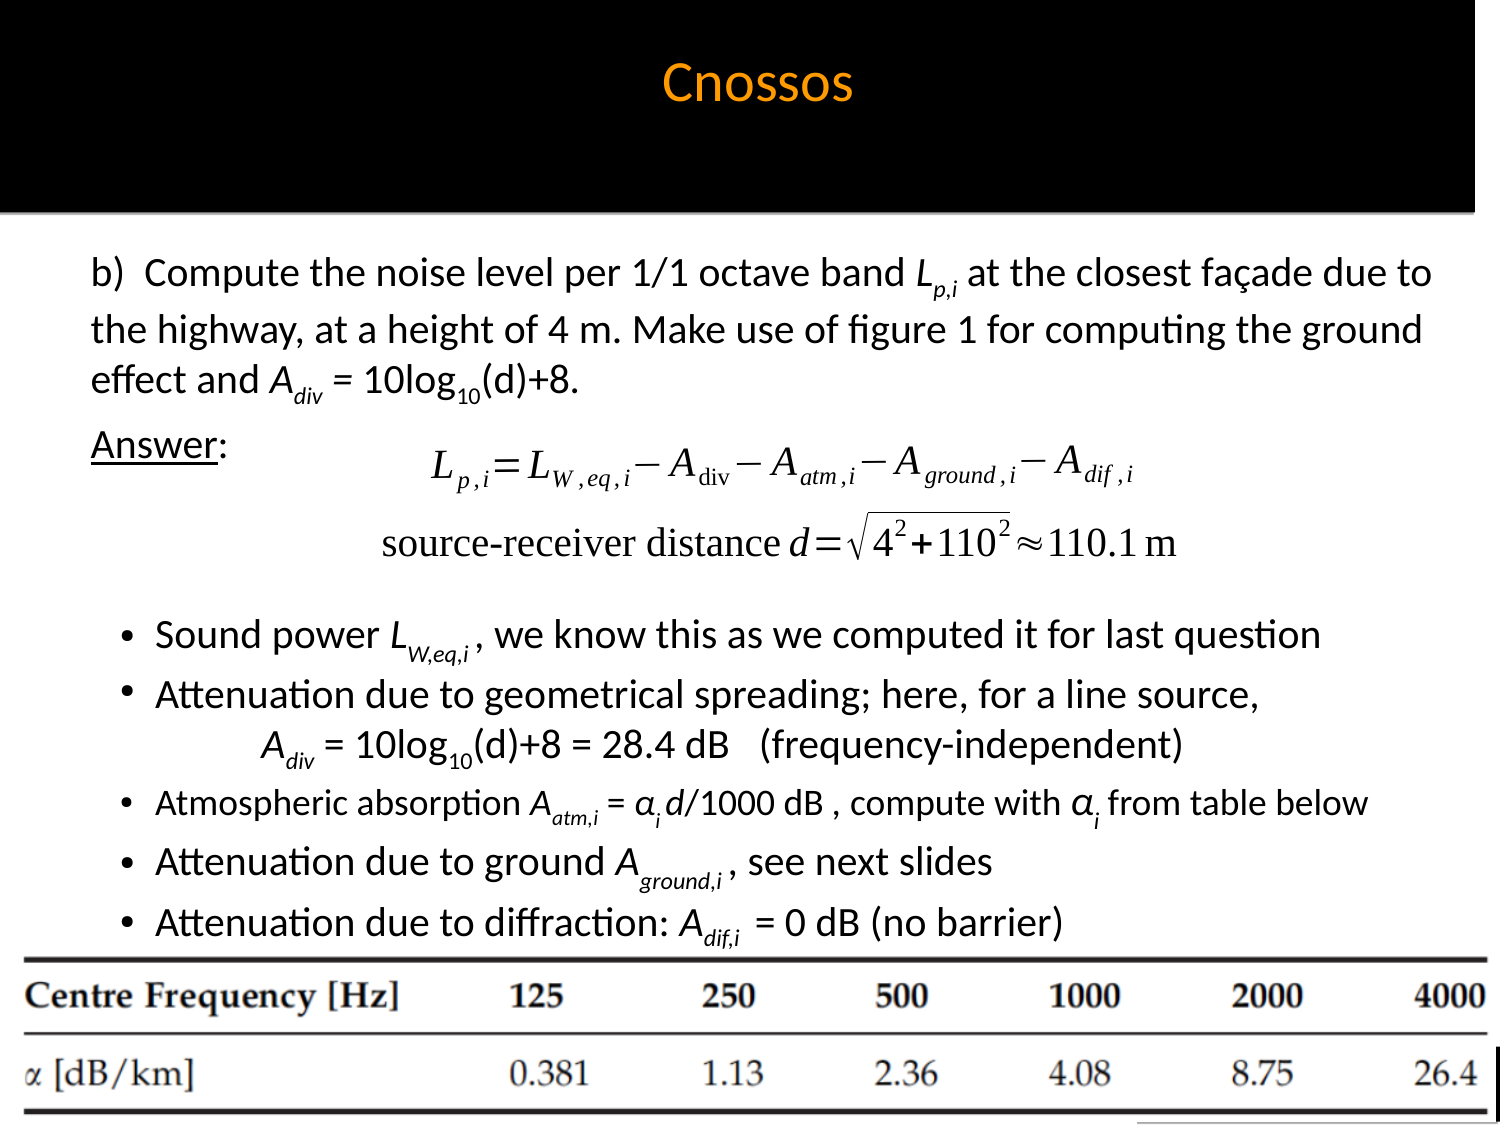

# Cnossos
b) Compute the noise level per 1/1 octave band Lp,i at the closest façade due to the highway, at a height of 4 m. Make use of figure 1 for computing the ground effect and Adiv = 10log10(d)+8.
Answer:
Sound power LW,eq,i , we know this as we computed it for last question
Attenuation due to geometrical spreading; here, for a line source,
Adiv = 10log10(d)+8 = 28.4 dB (frequency-independent)
Atmospheric absorption Aatm,i = αi d/1000 dB , compute with αi from table below
Attenuation due to ground Aground,i , see next slides
Attenuation due to diffraction: Adif,i = 0 dB (no barrier)
7S0X0
2017/02/09
PAGE